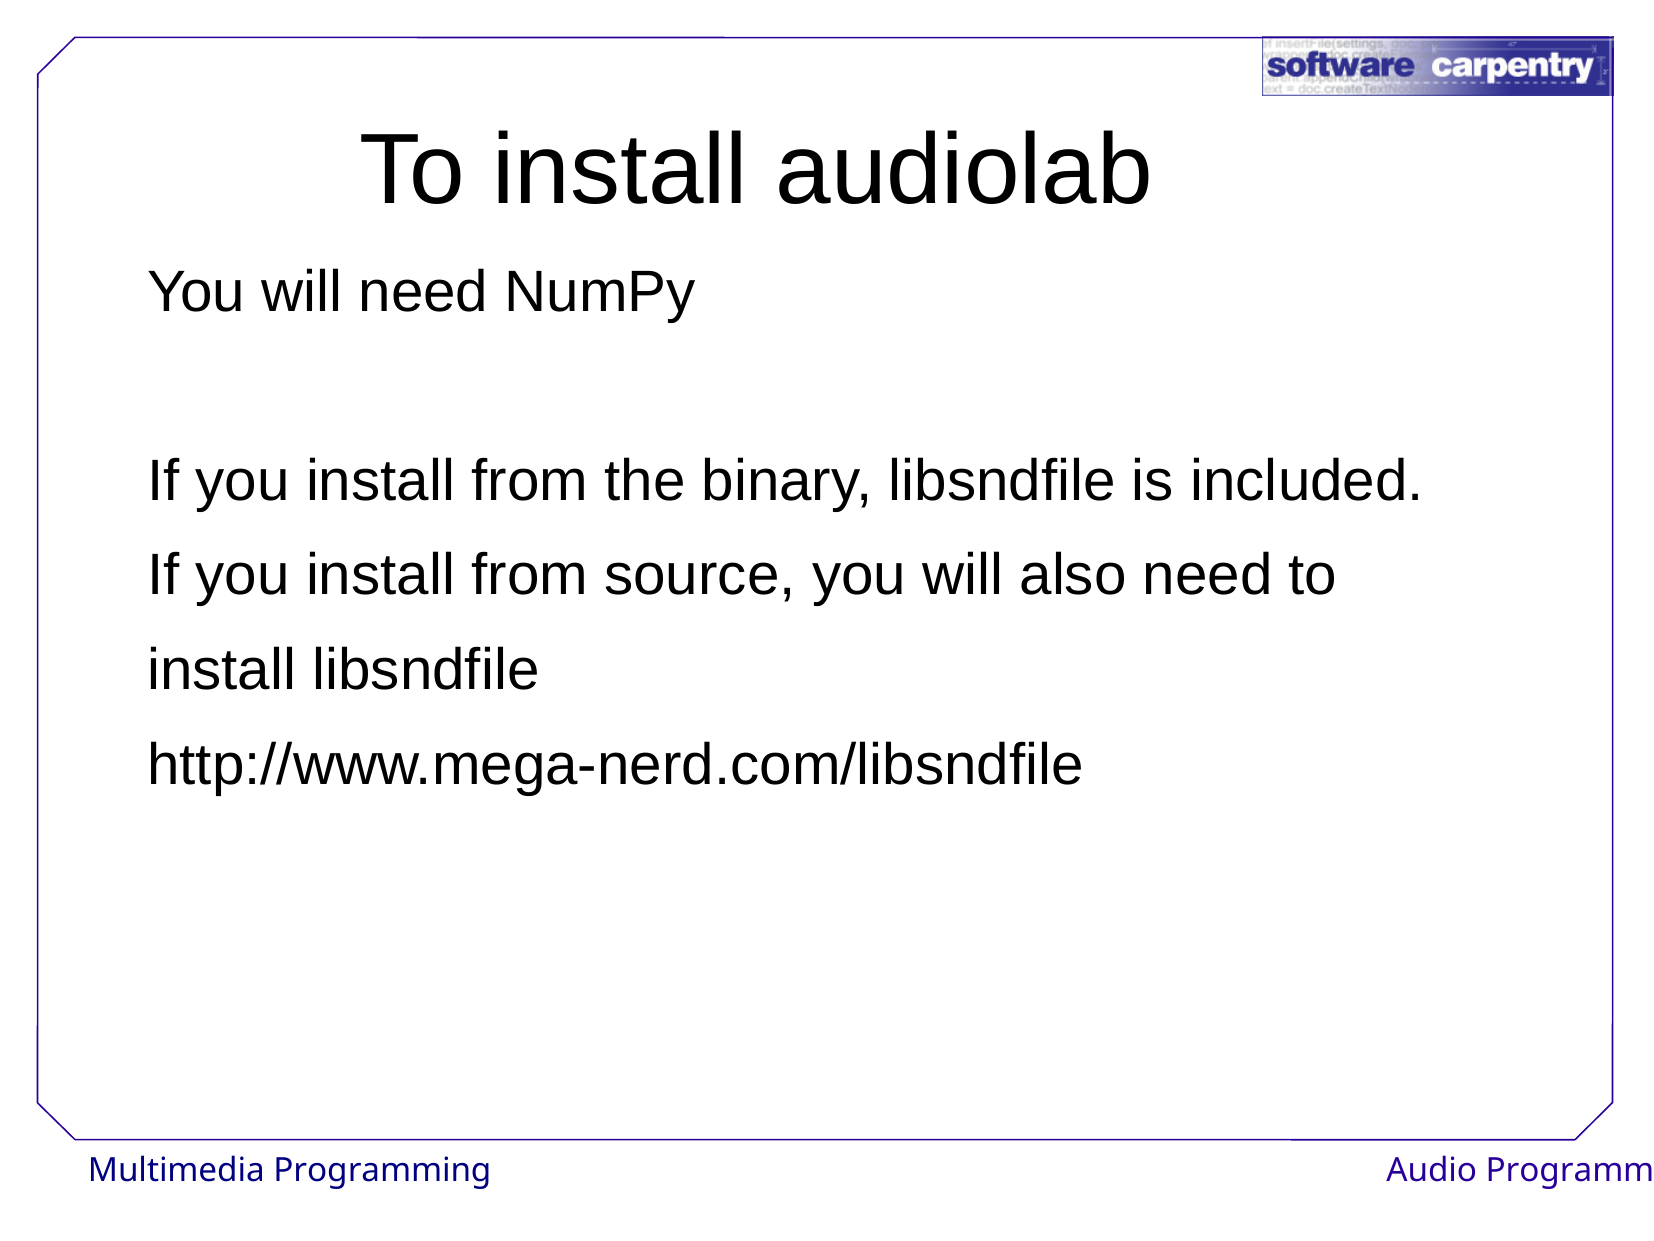

To install audiolab
# You will need NumPy
If you install from the binary, libsndfile is included.
If you install from source, you will also need to
install libsndfile
http://www.mega-nerd.com/libsndfile